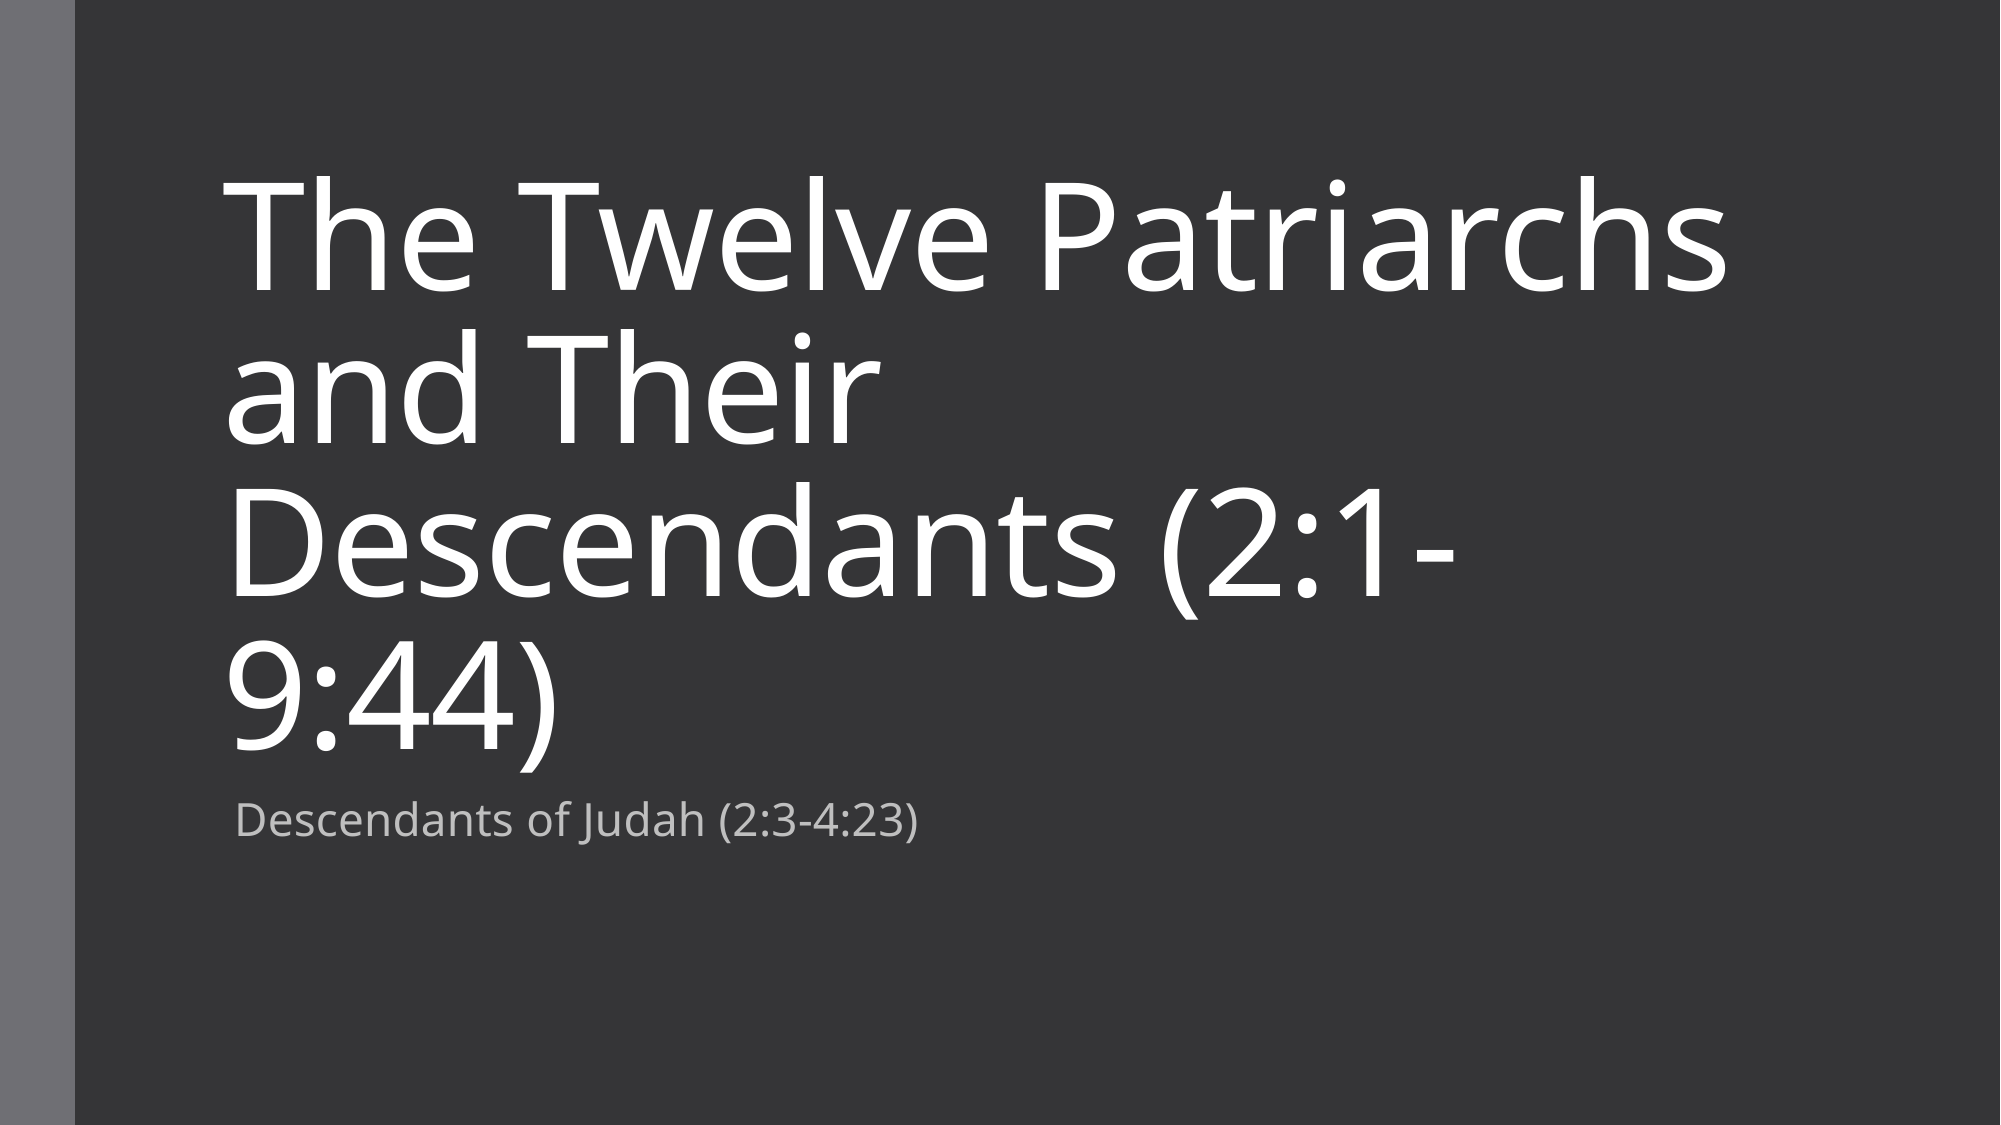

# The Twelve Patriarchs and Their Descendants (2:1-9:44)
 Descendants of Judah (2:3-4:23)